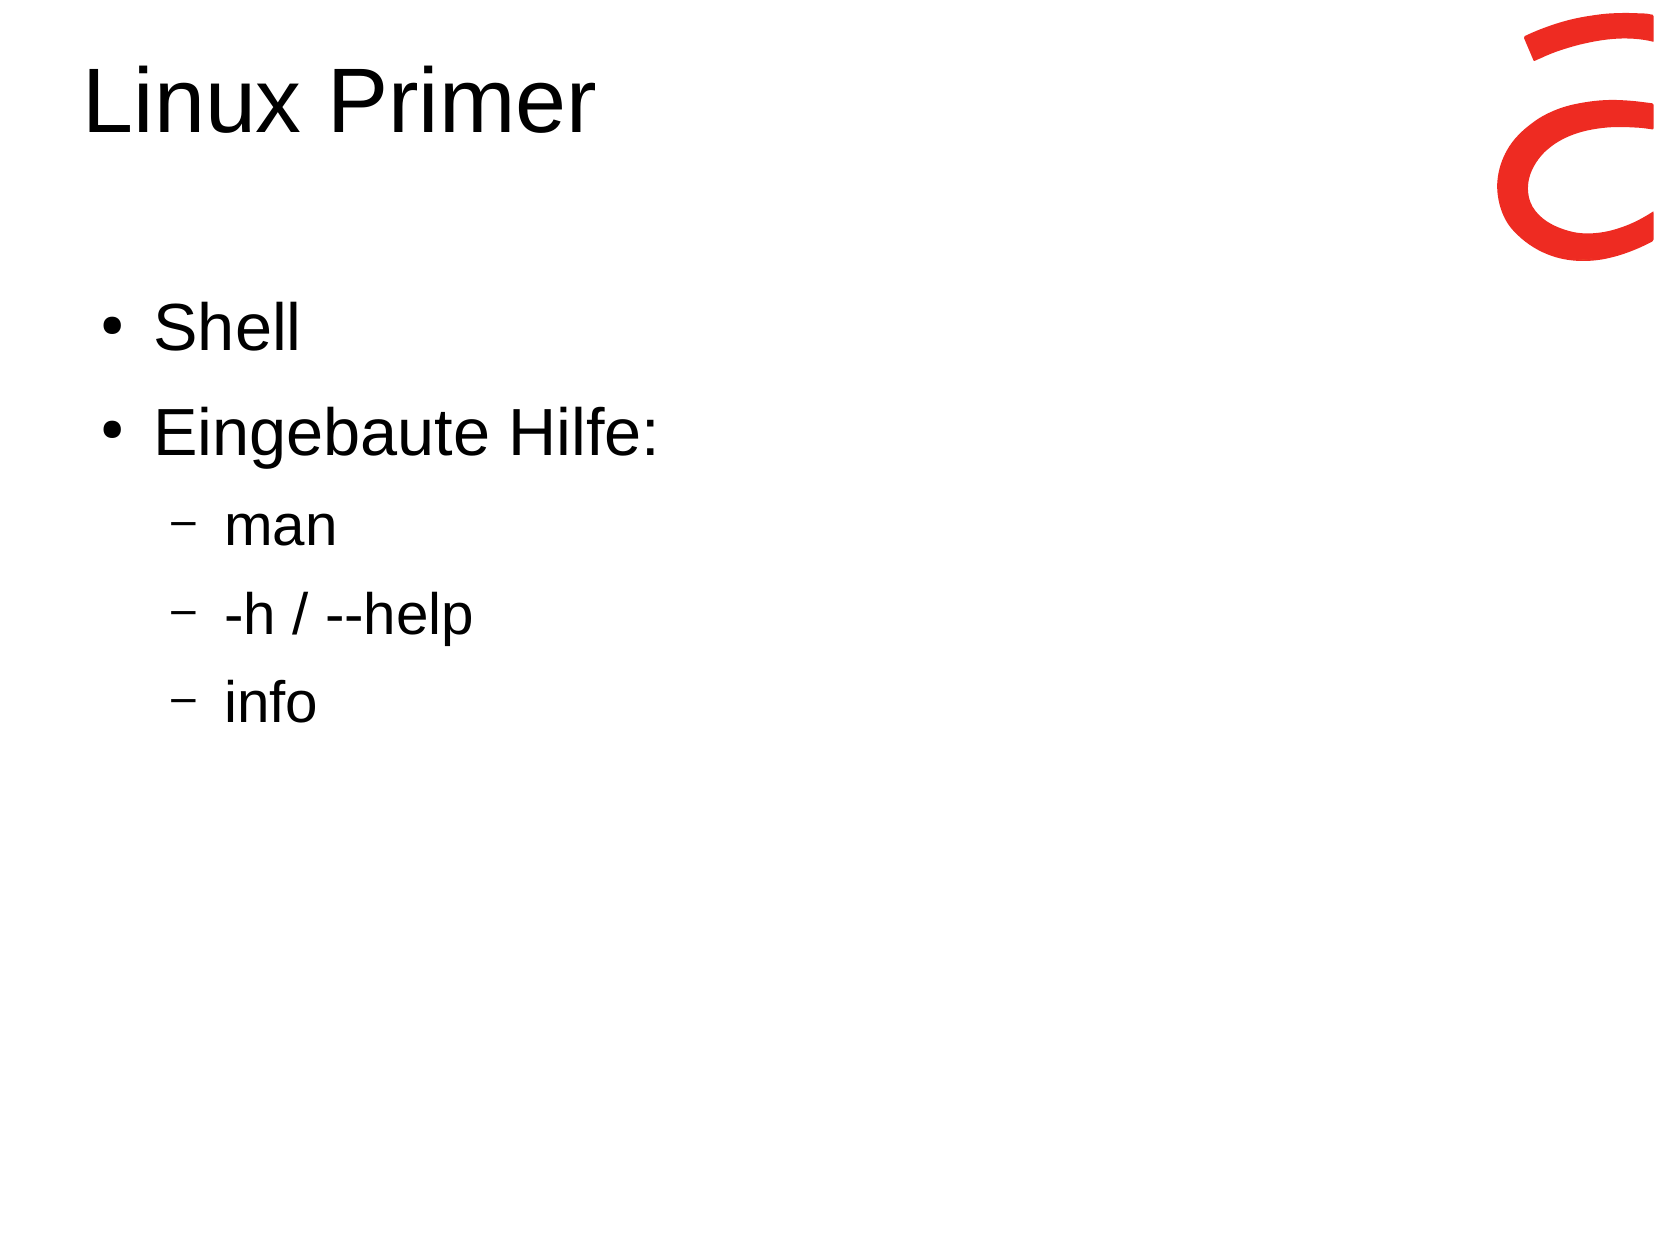

# Linux Primer
Shell
Eingebaute Hilfe:
man
-h / --help
info